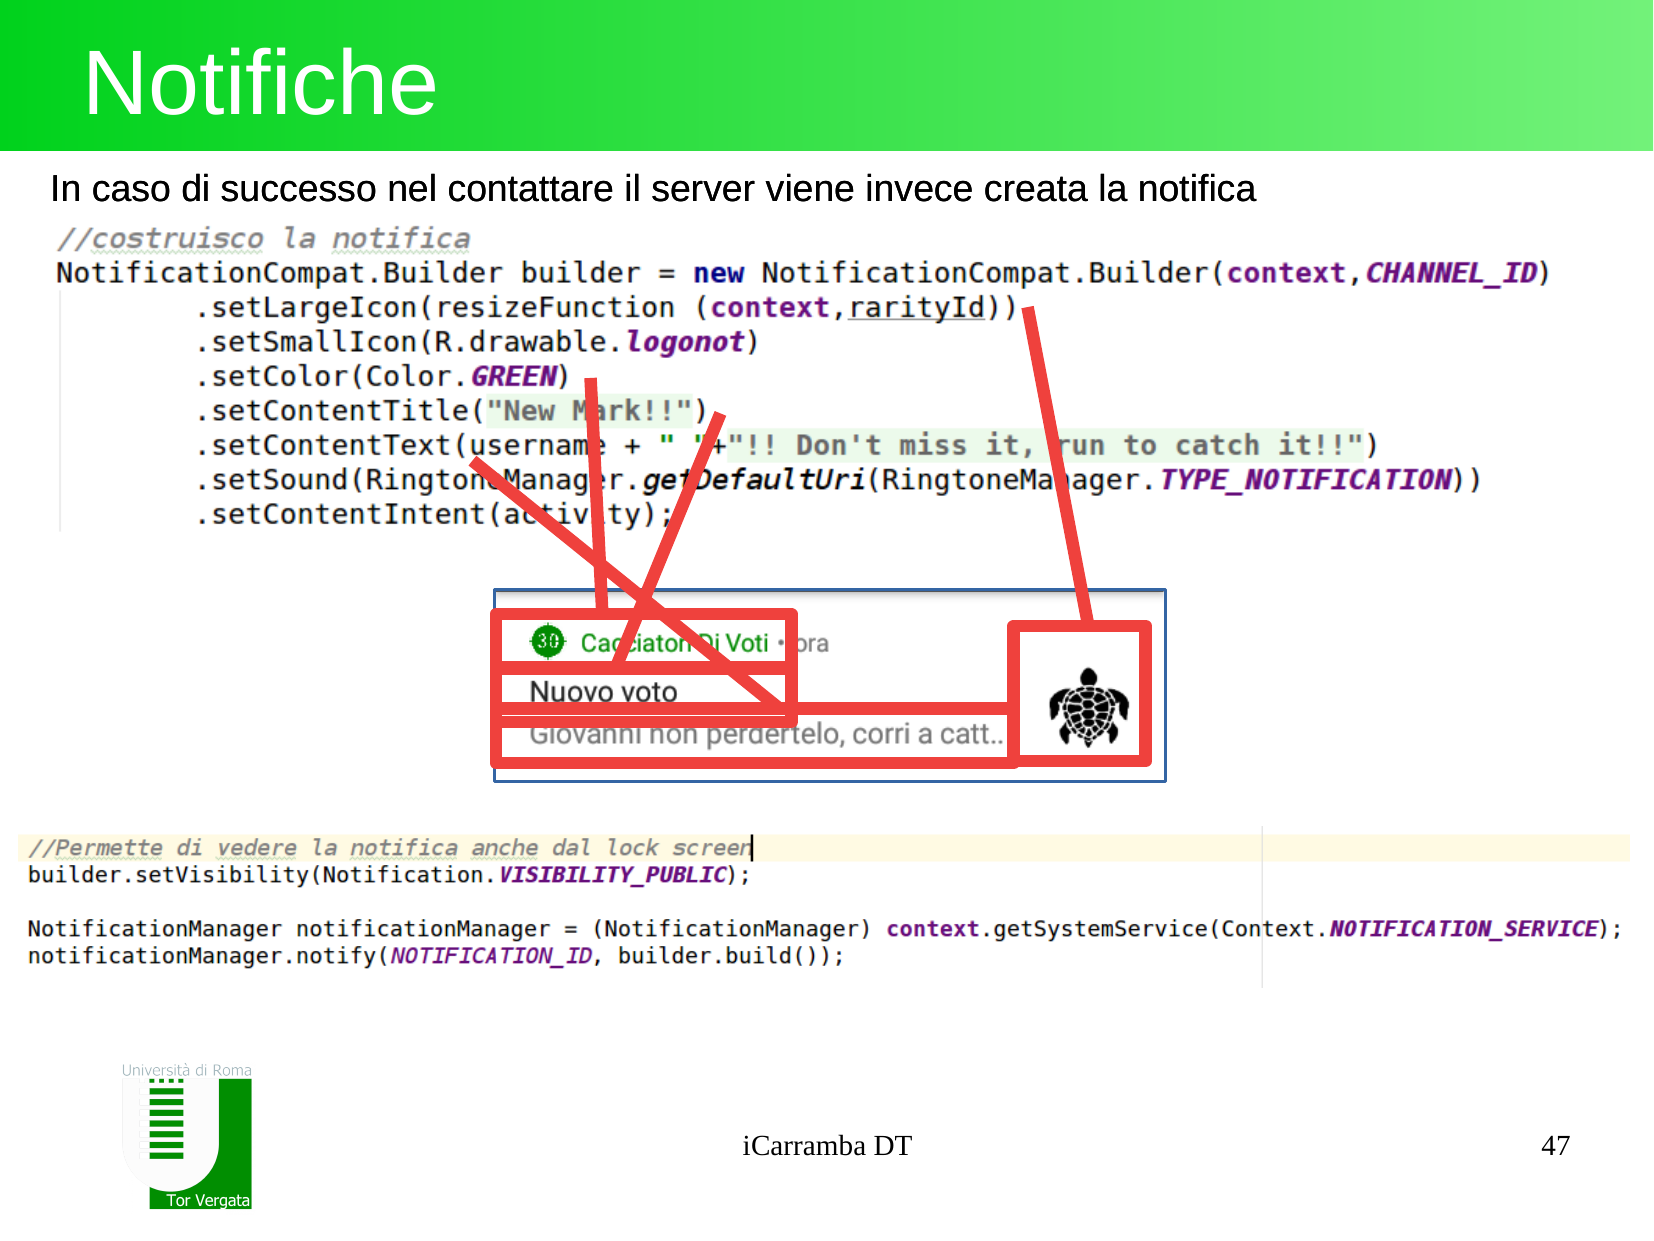

# Notifiche
In caso di successo nel contattare il server viene invece creata la notifica
In caso di successo nel contattare il server viene invece creata la notifica
47